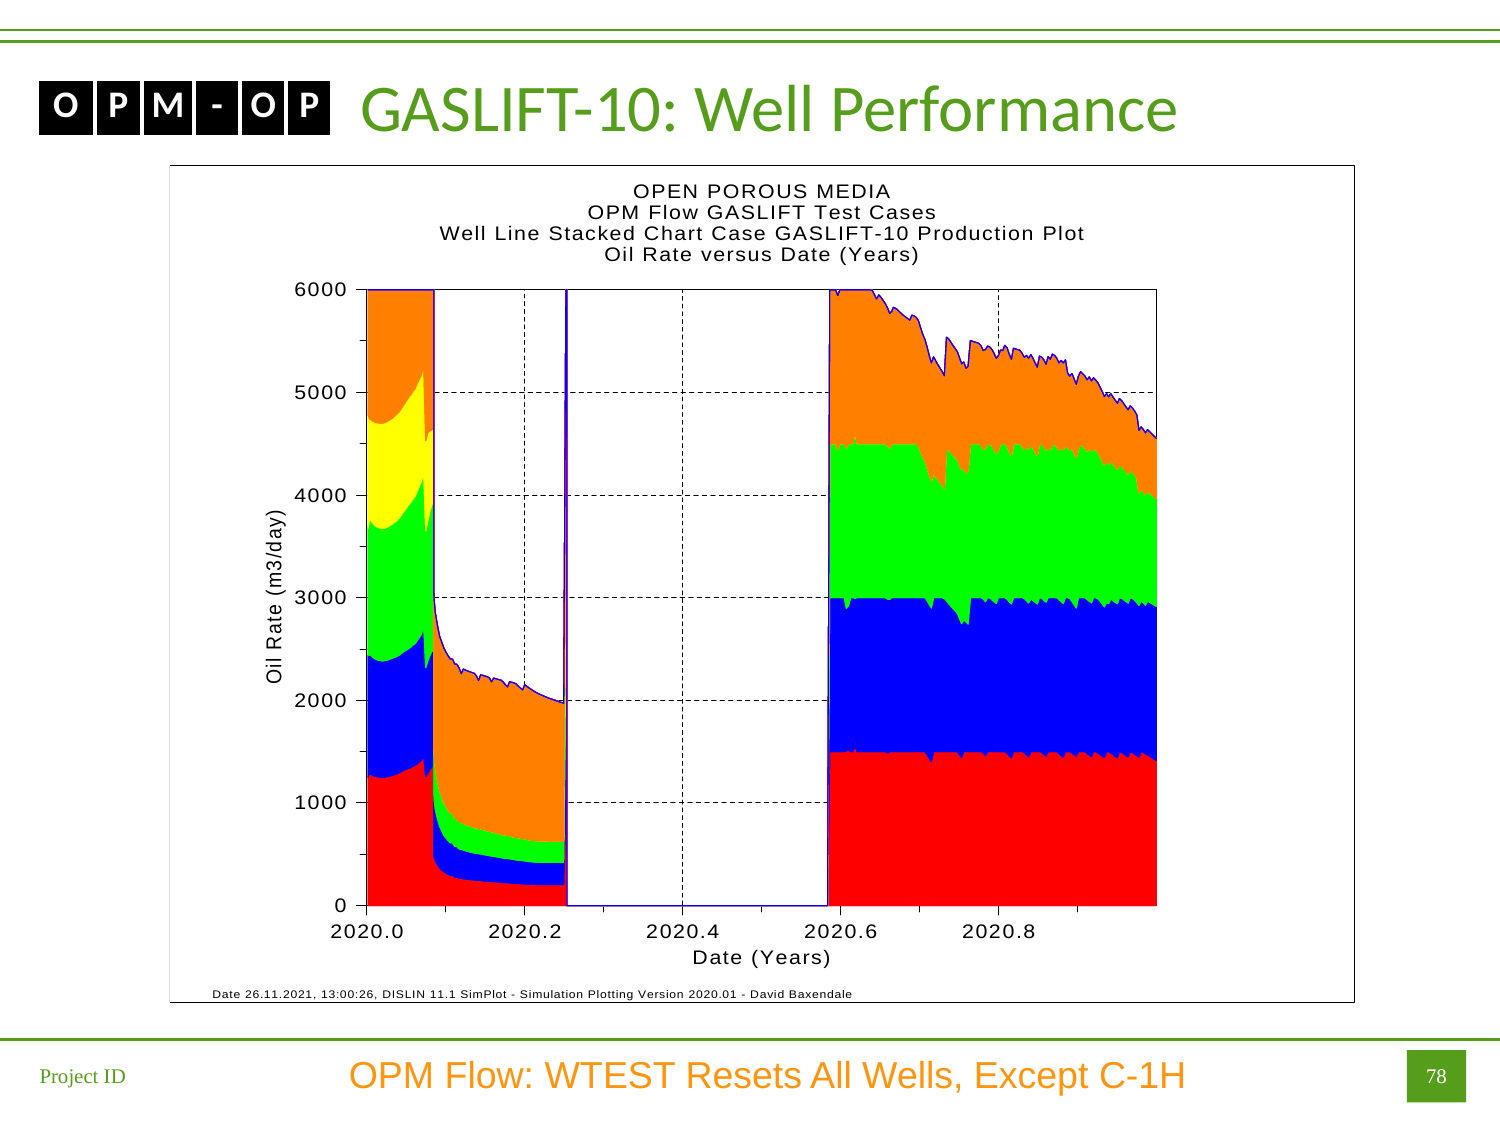

# GASLIFT-10: Well Performance
OPM Flow: WTEST Resets All Wells, Except C-1H
Project ID
78